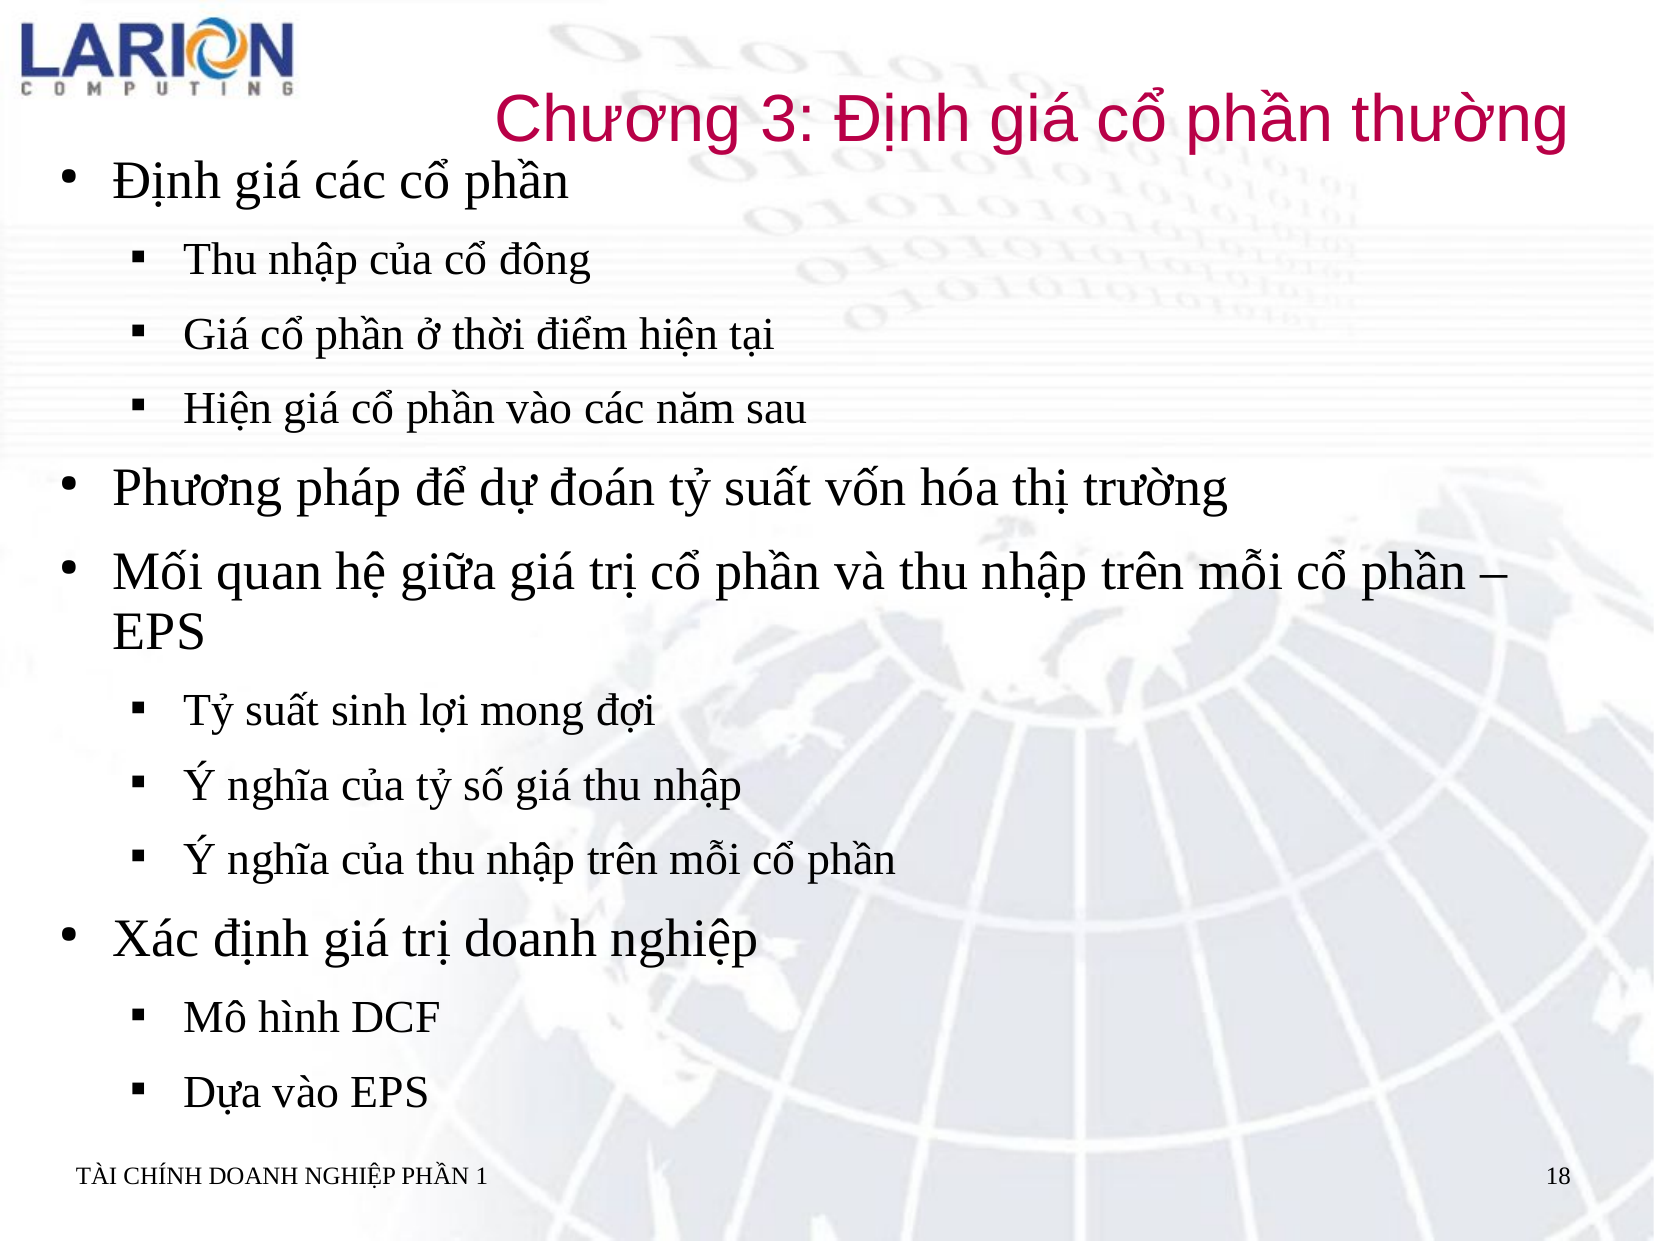

# Chương 3: Định giá cổ phần thường
Định giá các cổ phần
Thu nhập của cổ đông
Giá cổ phần ở thời điểm hiện tại
Hiện giá cổ phần vào các năm sau
Phương pháp để dự đoán tỷ suất vốn hóa thị trường
Mối quan hệ giữa giá trị cổ phần và thu nhập trên mỗi cổ phần – EPS
Tỷ suất sinh lợi mong đợi
Ý nghĩa của tỷ số giá thu nhập
Ý nghĩa của thu nhập trên mỗi cổ phần
Xác định giá trị doanh nghiệp
Mô hình DCF
Dựa vào EPS
TÀI CHÍNH DOANH NGHIỆP PHẦN 1
18